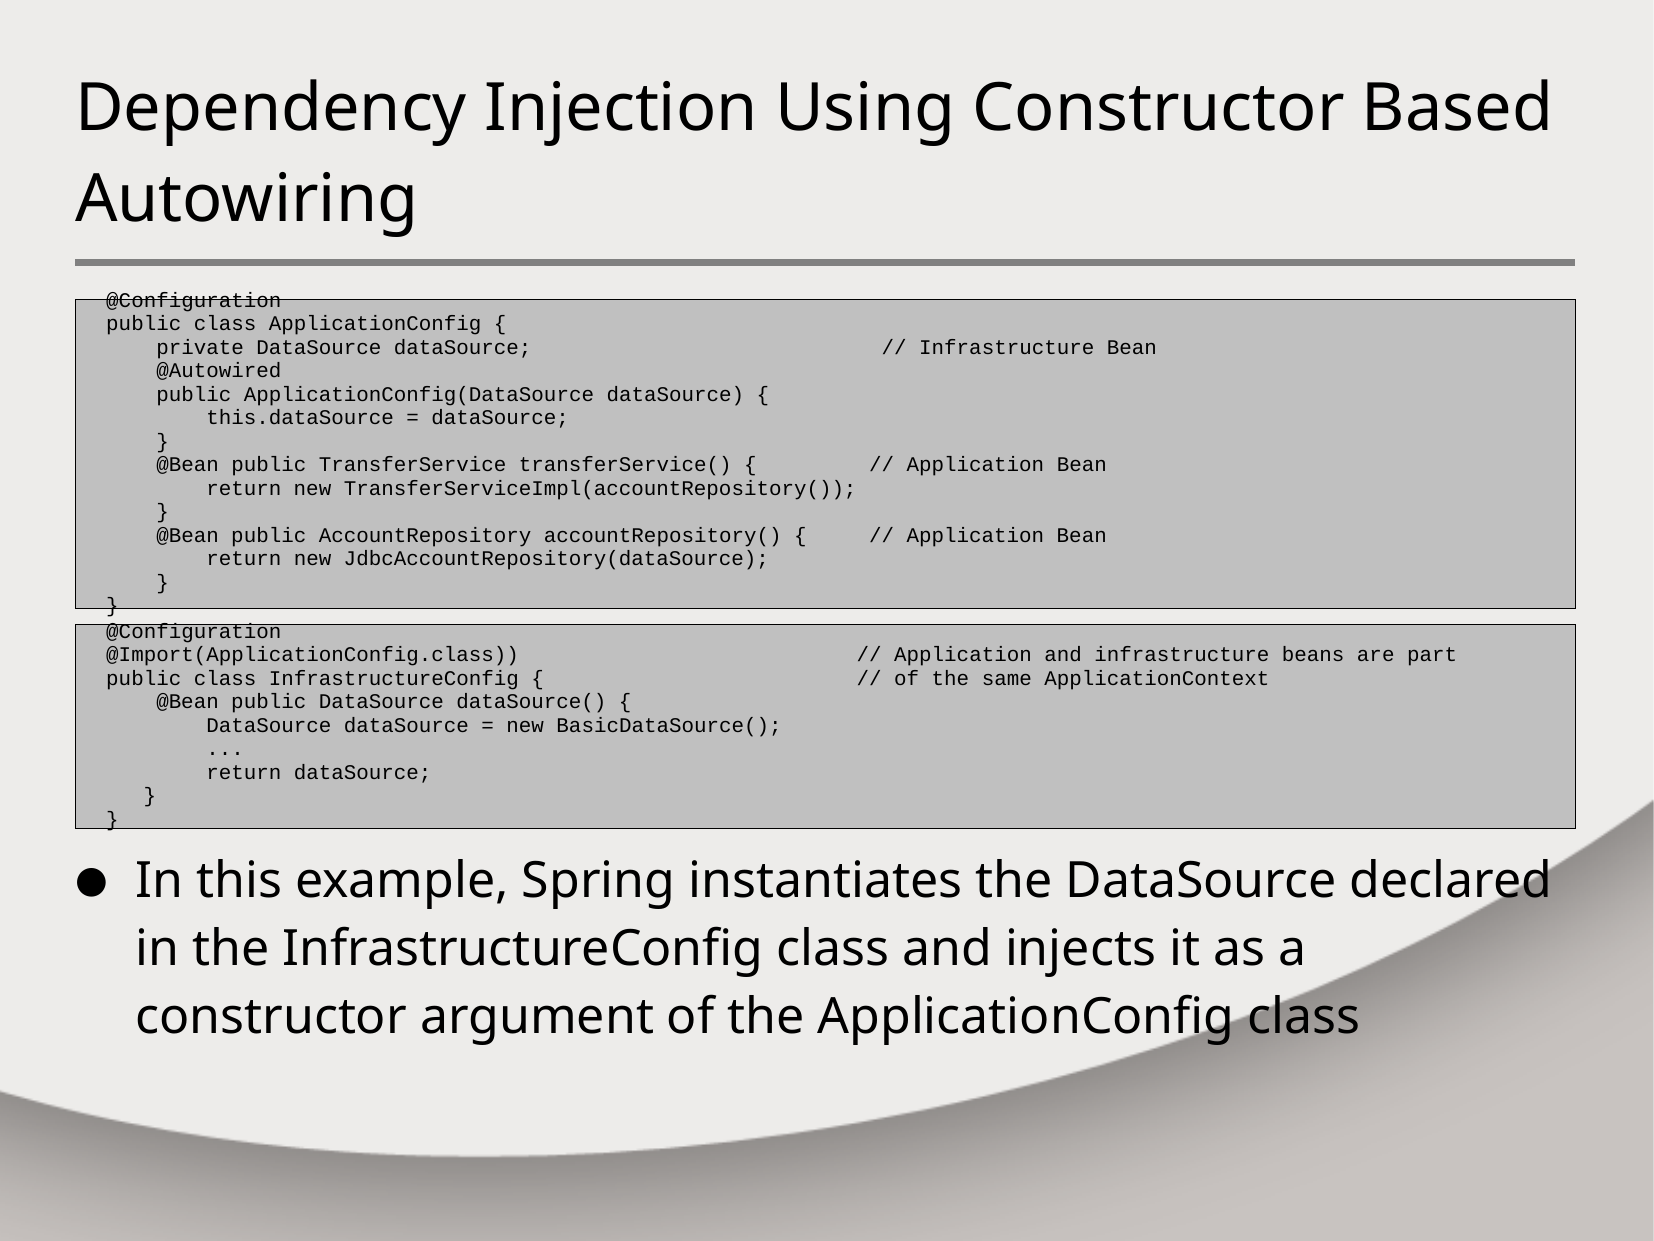

# Dependency Injection Using Constructor Based Autowiring
@Configuration
public class ApplicationConfig {
 private DataSource dataSource; // Infrastructure Bean
 @Autowired
 public ApplicationConfig(DataSource dataSource) {
 this.dataSource = dataSource;
 }
 @Bean public TransferService transferService() { // Application Bean
 return new TransferServiceImpl(accountRepository());
 }
 @Bean public AccountRepository accountRepository() { // Application Bean
 return new JdbcAccountRepository(dataSource);
 }
}
In this example, Spring instantiates the DataSource declared in the InfrastructureConfig class and injects it as a constructor argument of the ApplicationConfig class
@Configuration
@Import(ApplicationConfig.class)) // Application and infrastructure beans are part
public class InfrastructureConfig { // of the same ApplicationContext
 @Bean public DataSource dataSource() {
 DataSource dataSource = new BasicDataSource();
 ...
 return dataSource;
 }
}